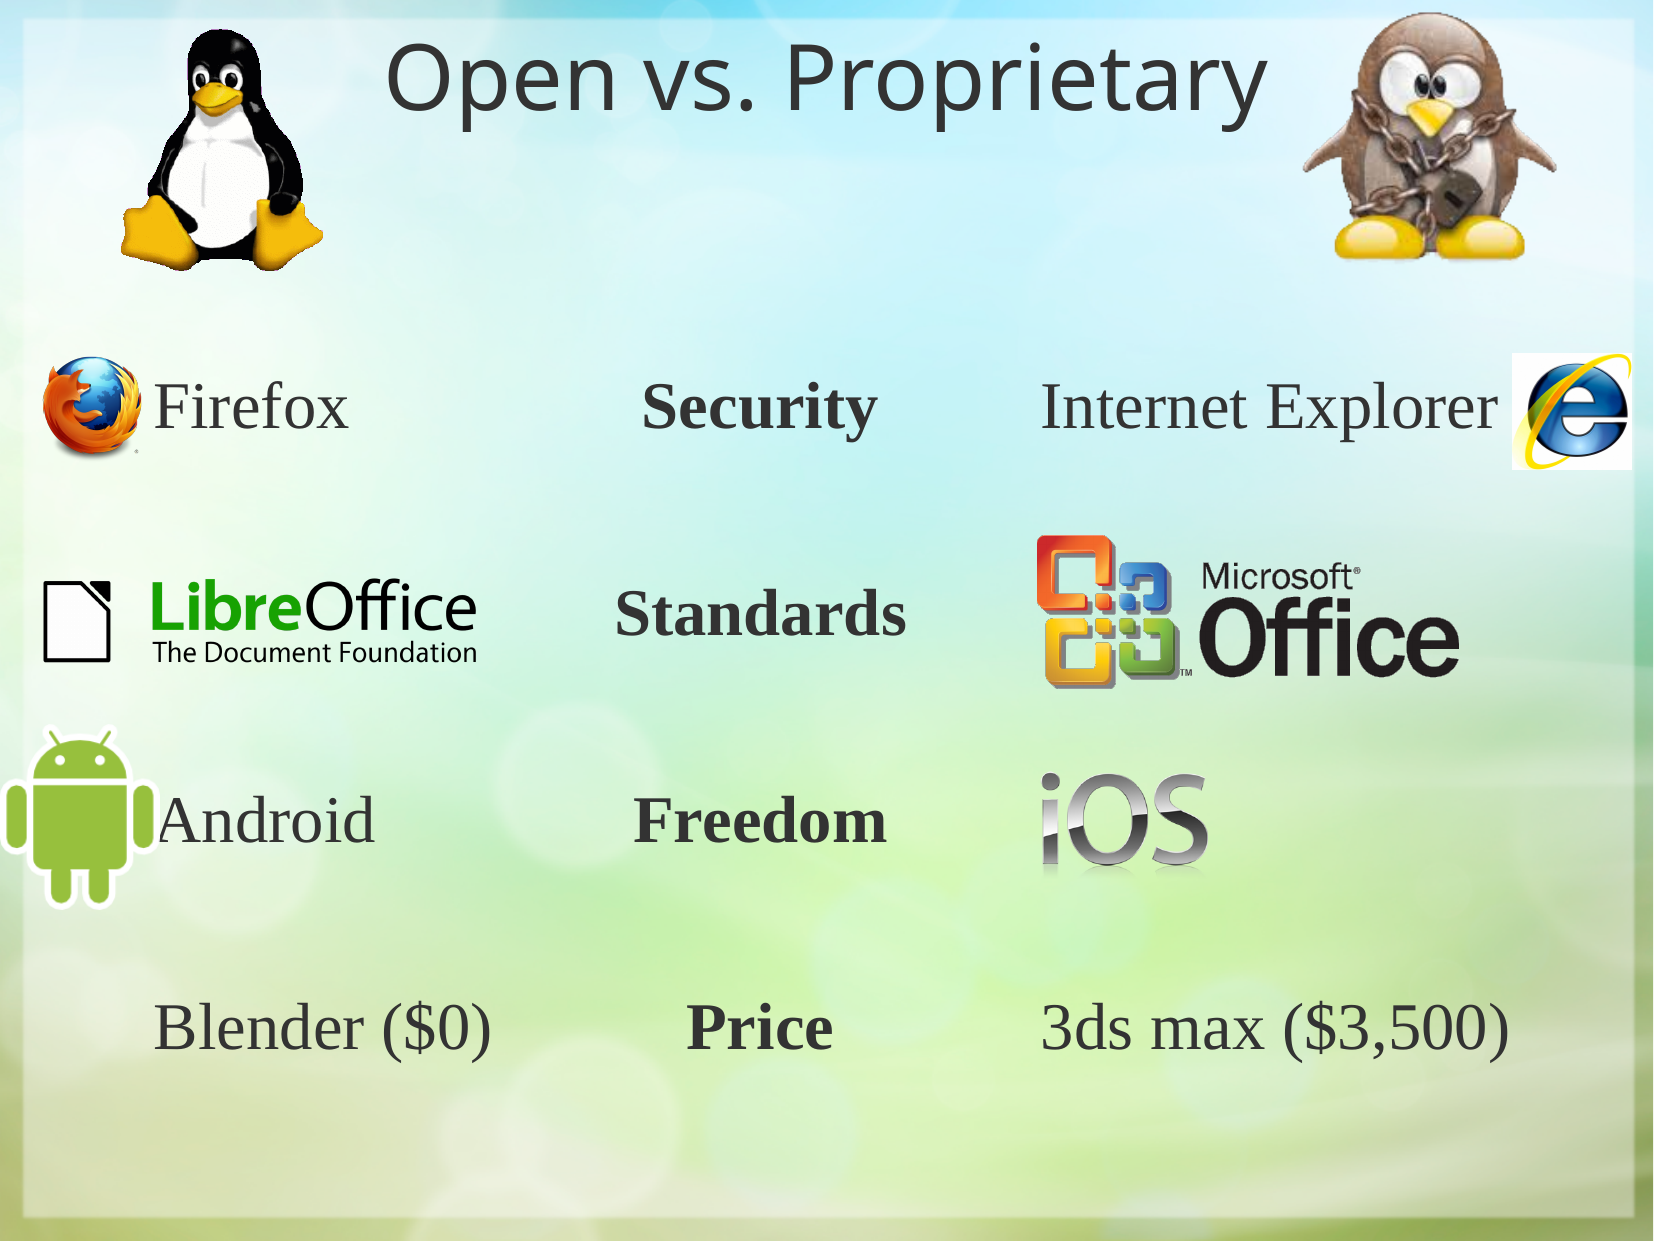

# Open vs. Proprietary
Firefox
Android
Blender ($0)
Internet Explorer
3ds max ($3,500)
Security
Standards
Freedom
Price